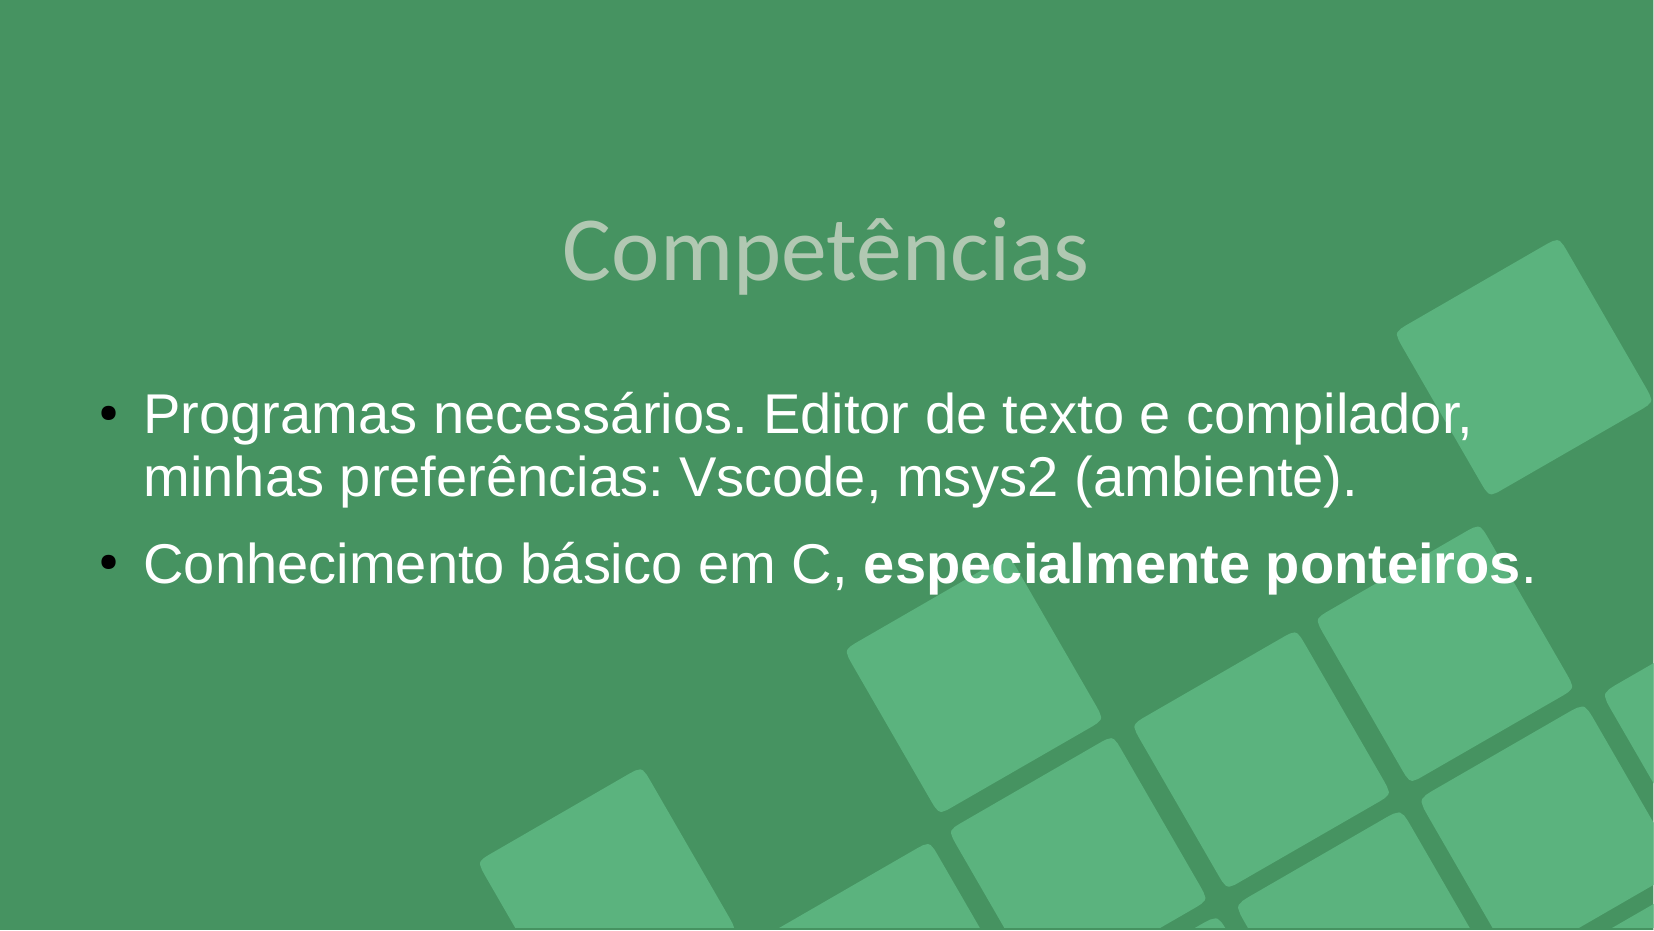

# Competências
Programas necessários. Editor de texto e compilador, minhas preferências: Vscode, msys2 (ambiente).
Conhecimento básico em C, especialmente ponteiros.